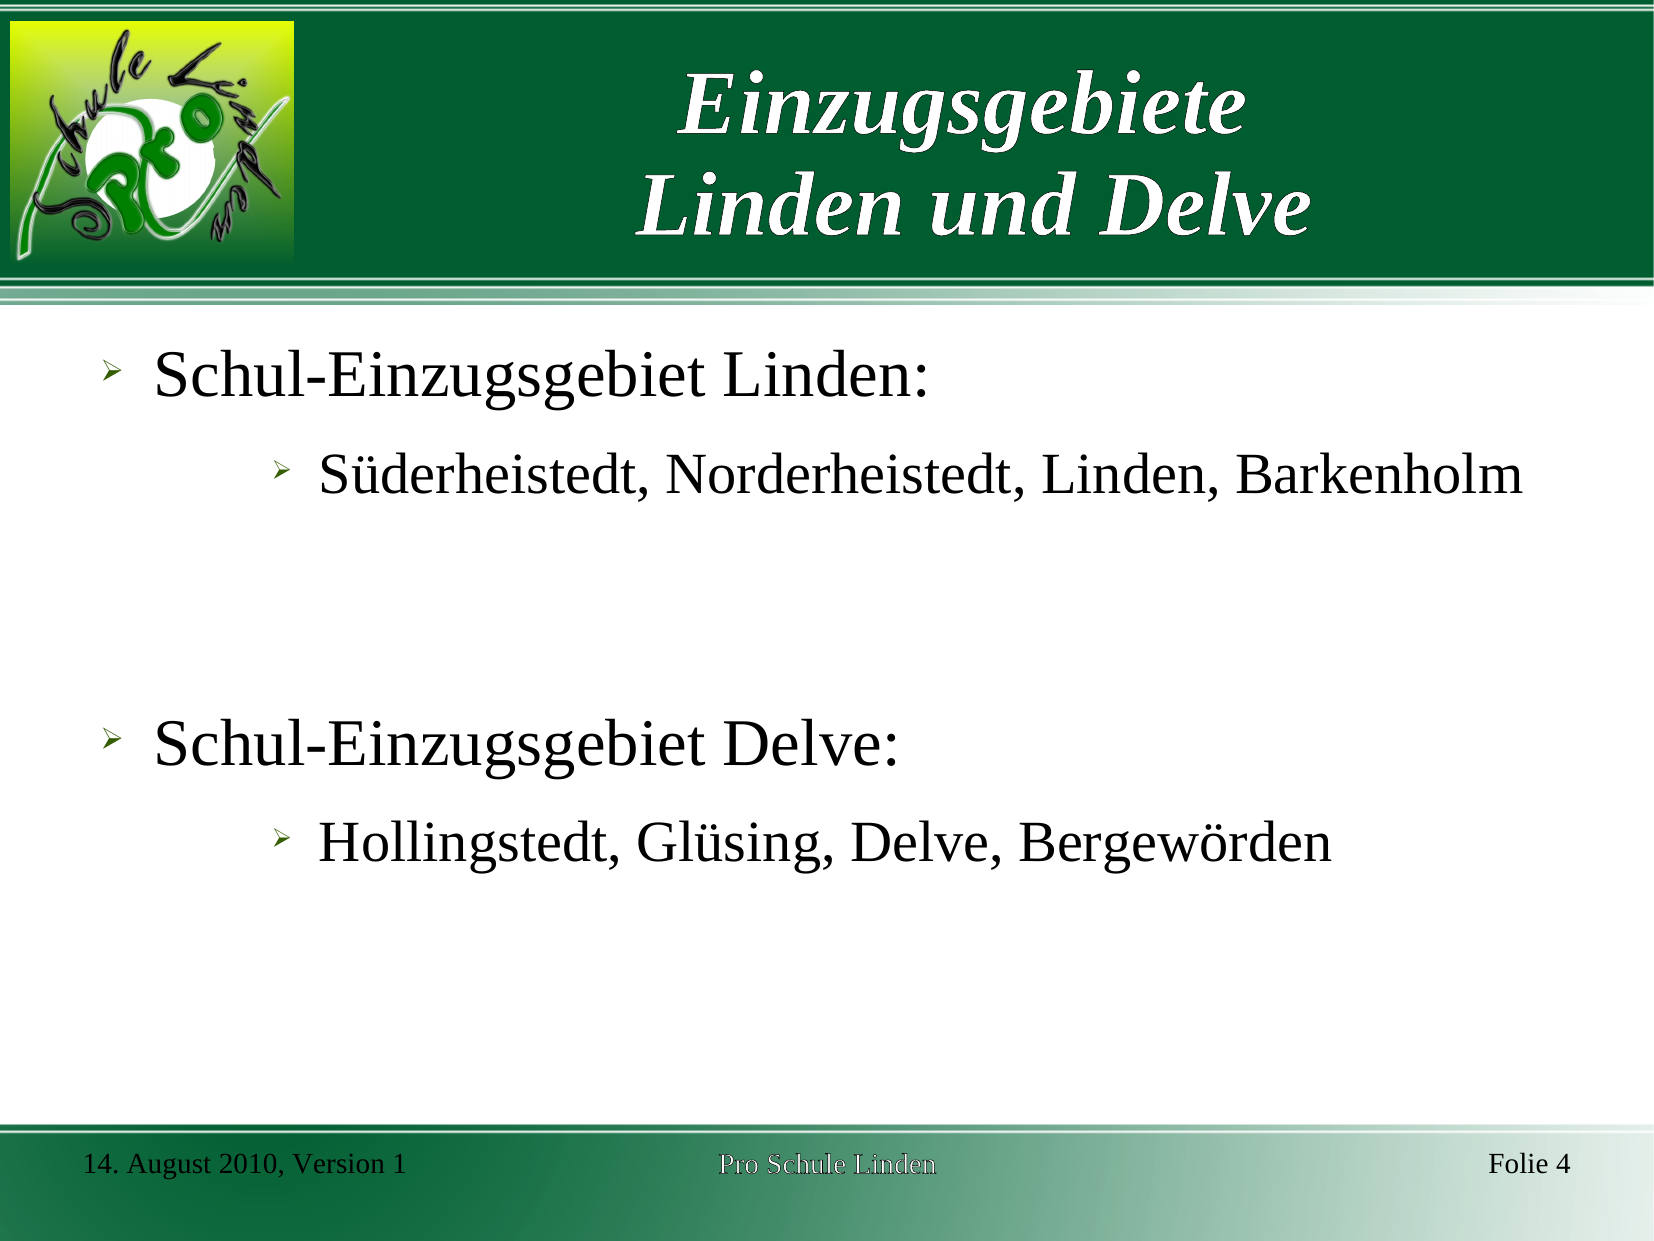

# Einzugsgebiete Linden und Delve
Schul-Einzugsgebiet Linden:
Süderheistedt, Norderheistedt, Linden, Barkenholm
Schul-Einzugsgebiet Delve:
Hollingstedt, Glüsing, Delve, Bergewörden
14. August 2010, Version 1
Pro Schule Linden
4